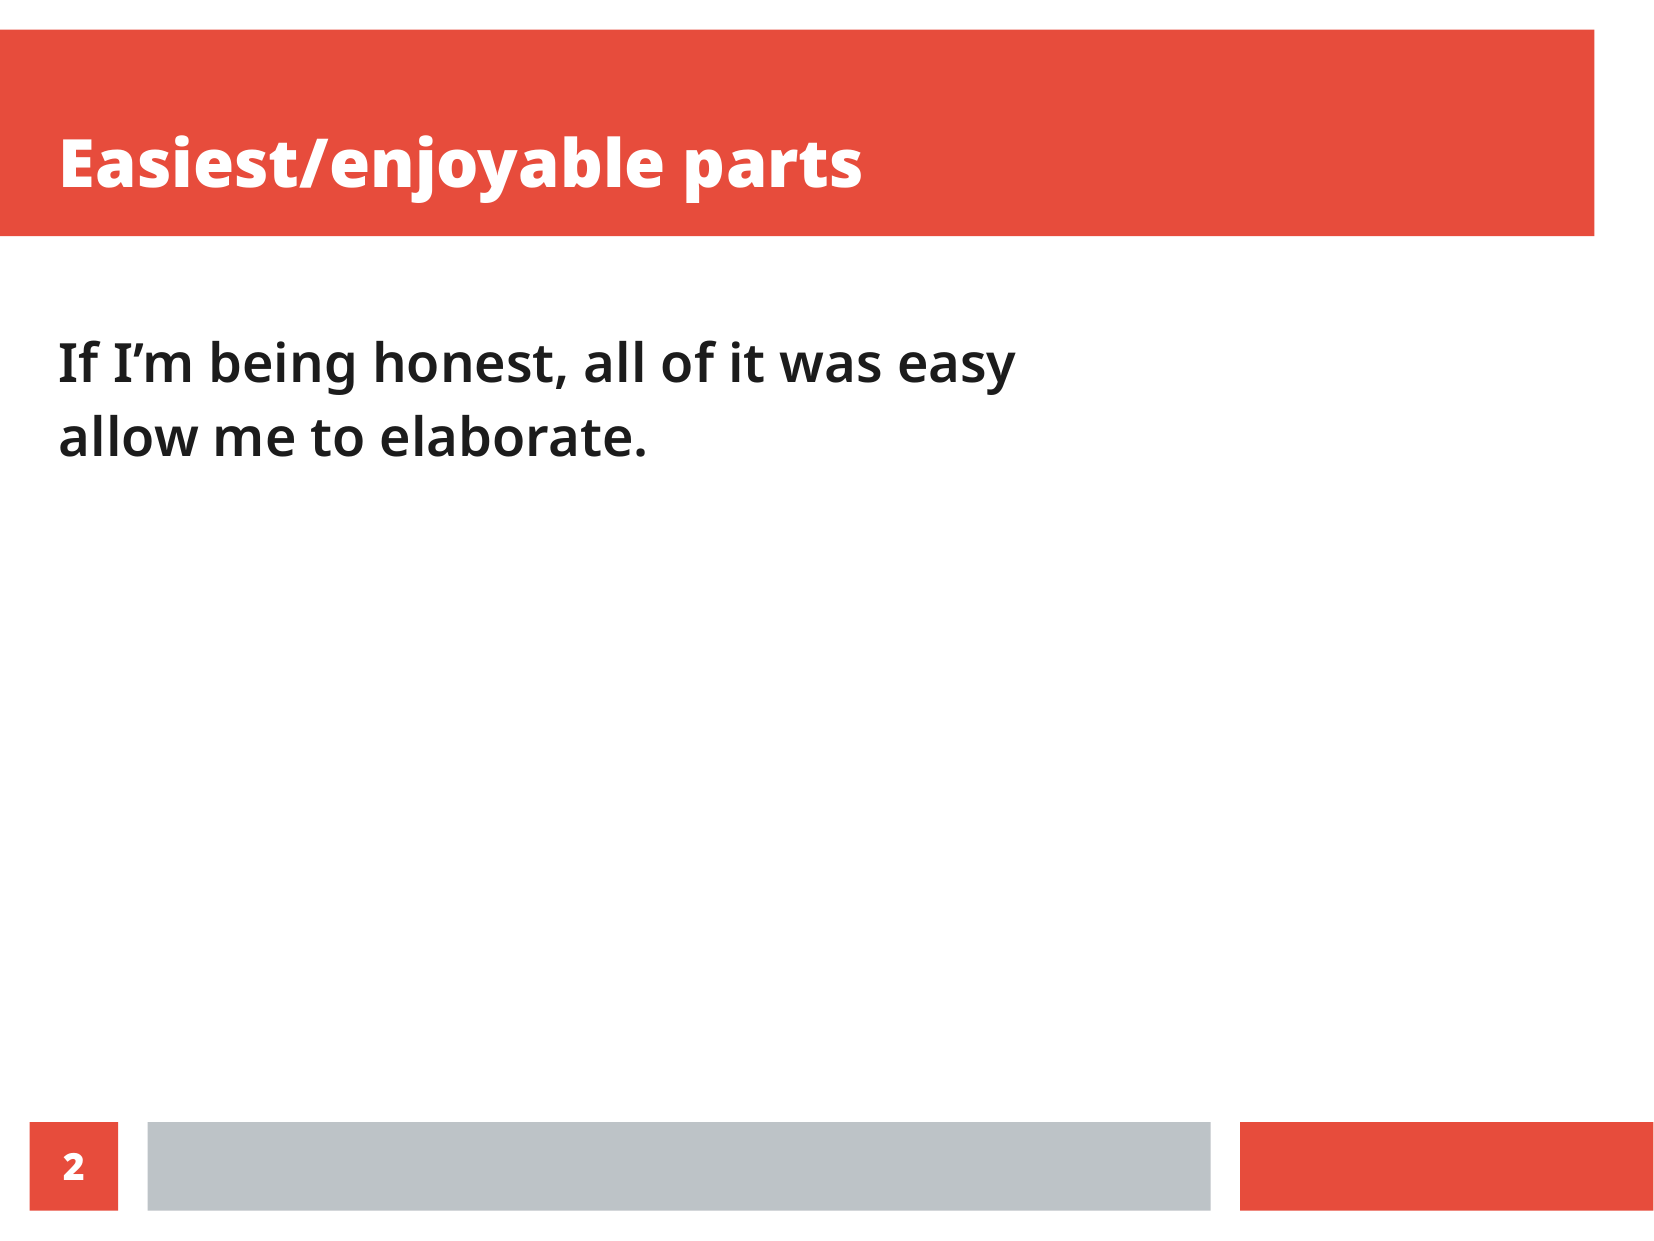

# Easiest/enjoyable parts
If I’m being honest, all of it was easy
allow me to elaborate.
2